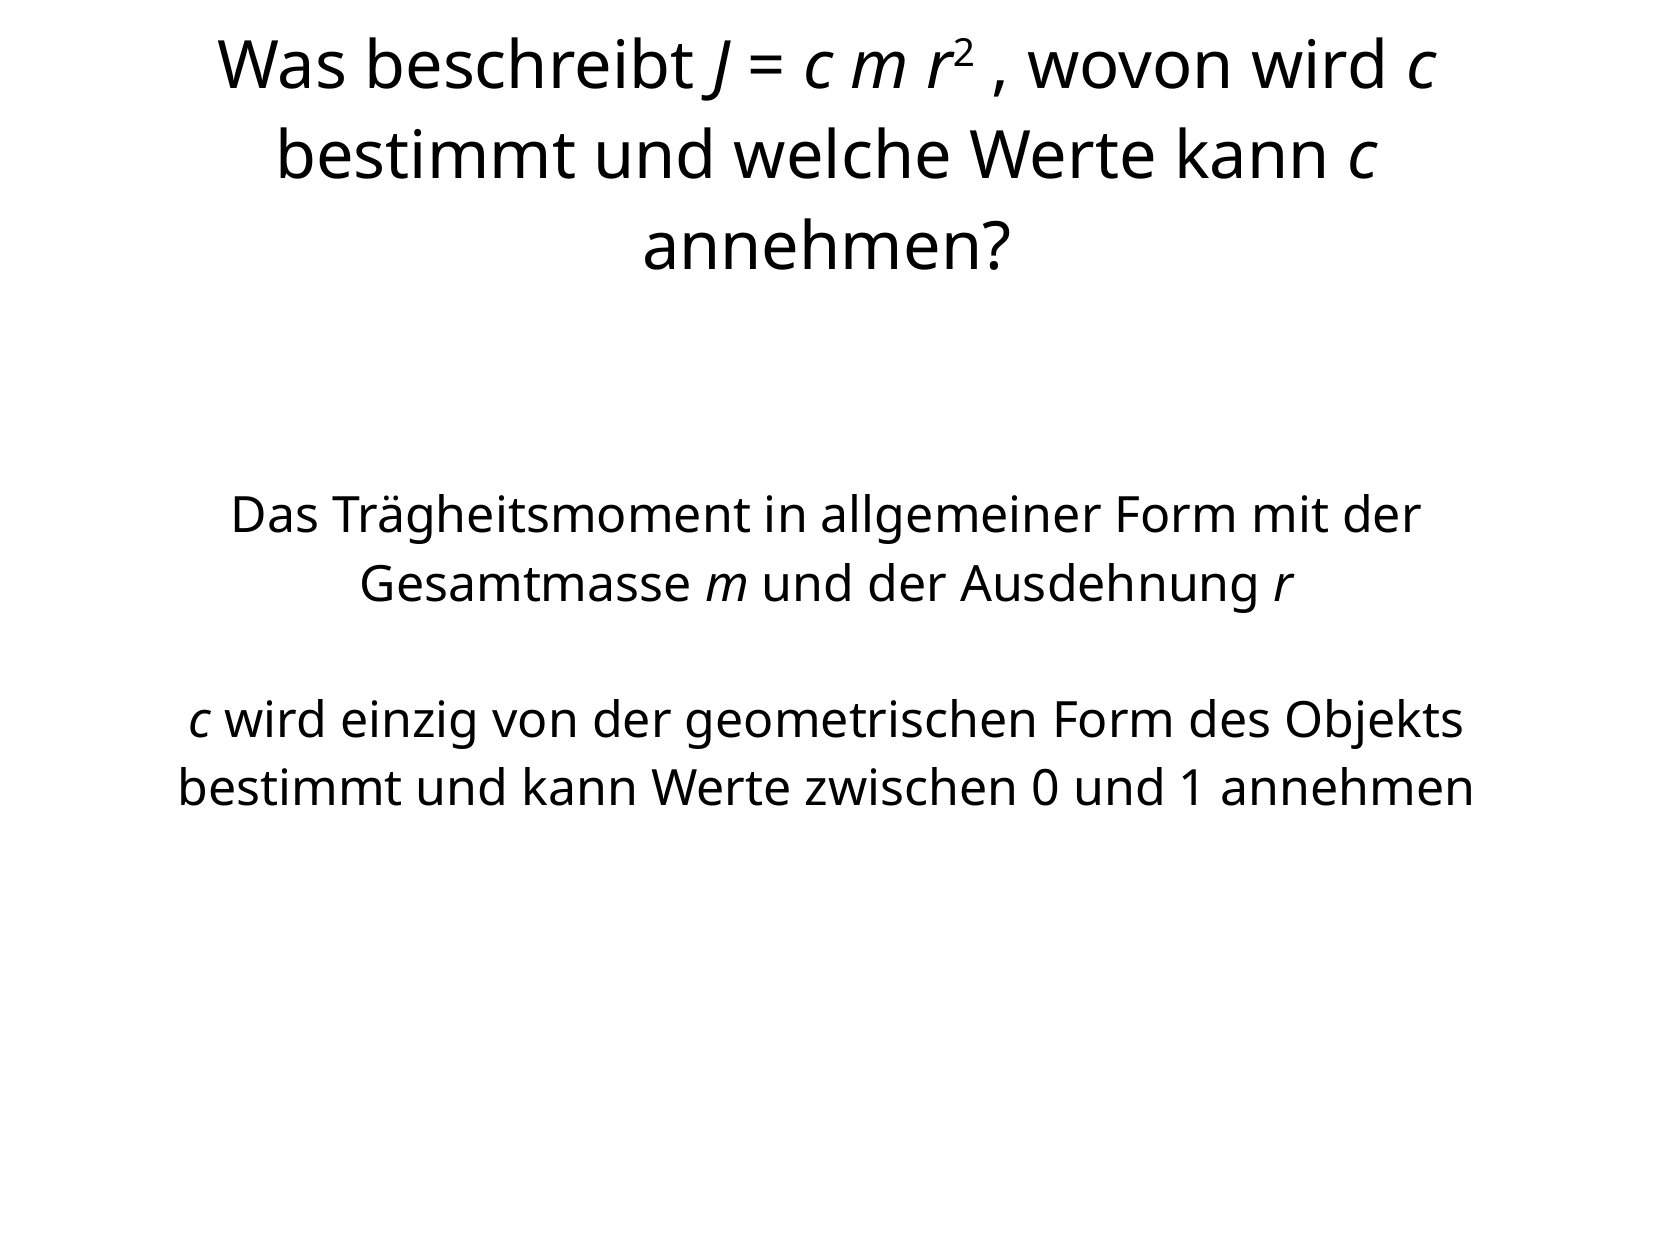

# Was beschreibt J = c m r2 , wovon wird c bestimmt und welche Werte kann c annehmen?
Das Trägheitsmoment in allgemeiner Form mit der Gesamtmasse m und der Ausdehnung r
c wird einzig von der geometrischen Form des Objekts bestimmt und kann Werte zwischen 0 und 1 annehmen